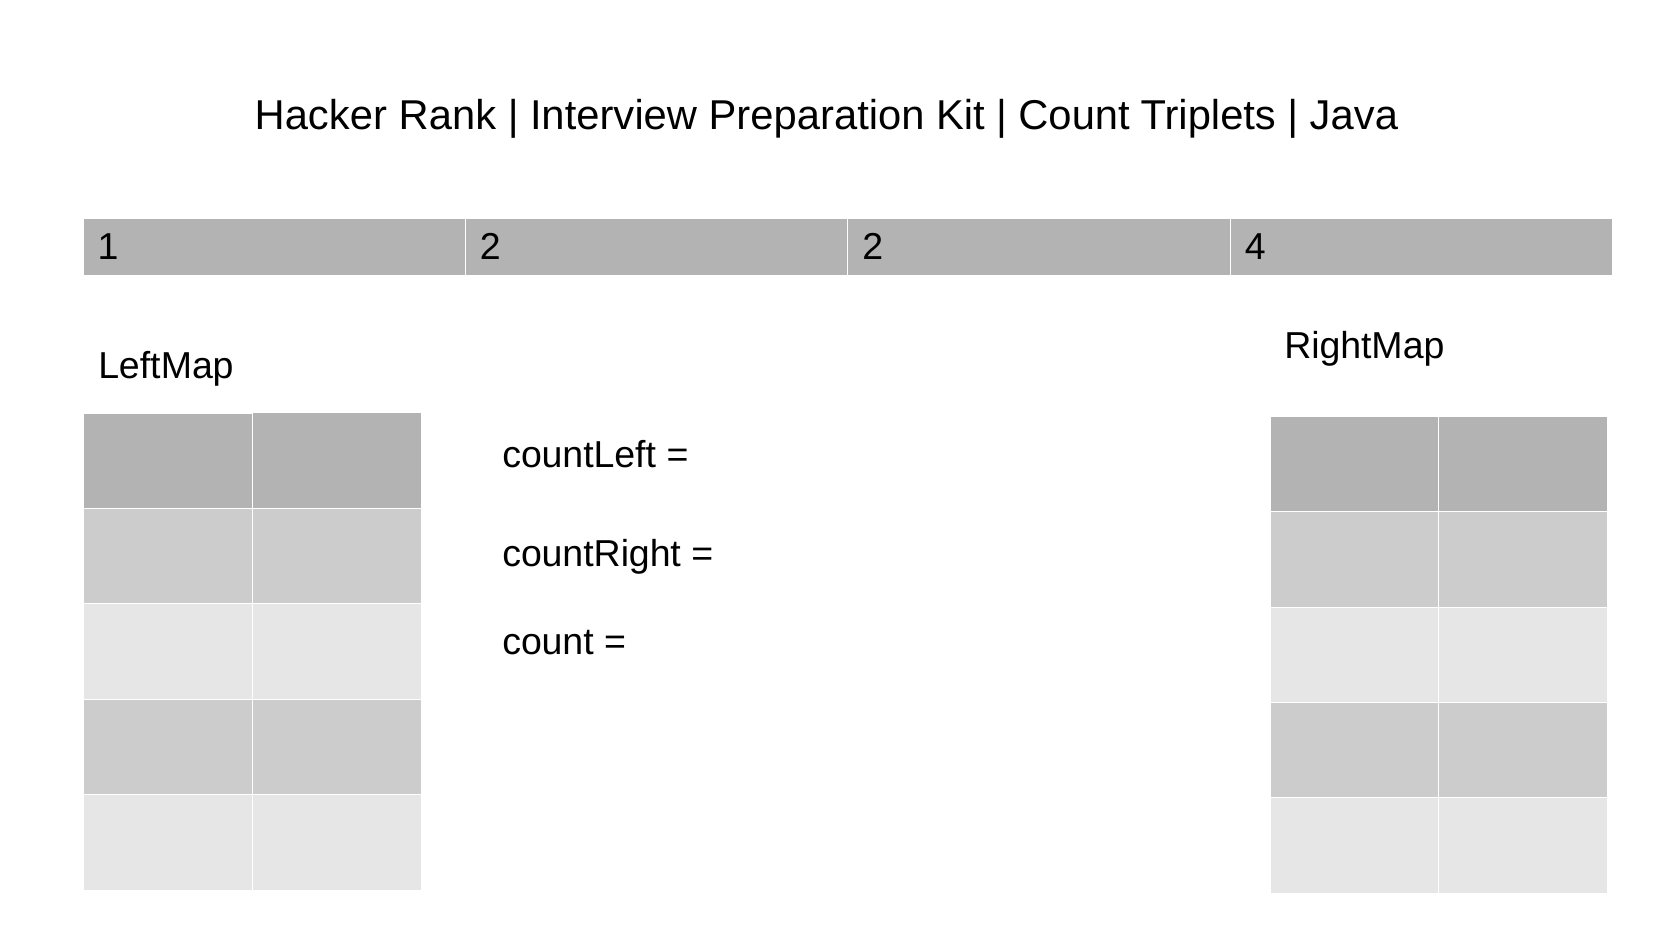

# Hacker Rank | Interview Preparation Kit | Count Triplets | Java
| 1 | 2 | 2 | 4 |
| --- | --- | --- | --- |
RightMap
LeftMap
| | |
| --- | --- |
| | |
| | |
| | |
| | |
| |
| --- |
| | |
| --- | --- |
| | |
| | |
| | |
| | |
countLeft =
countRight =
count =